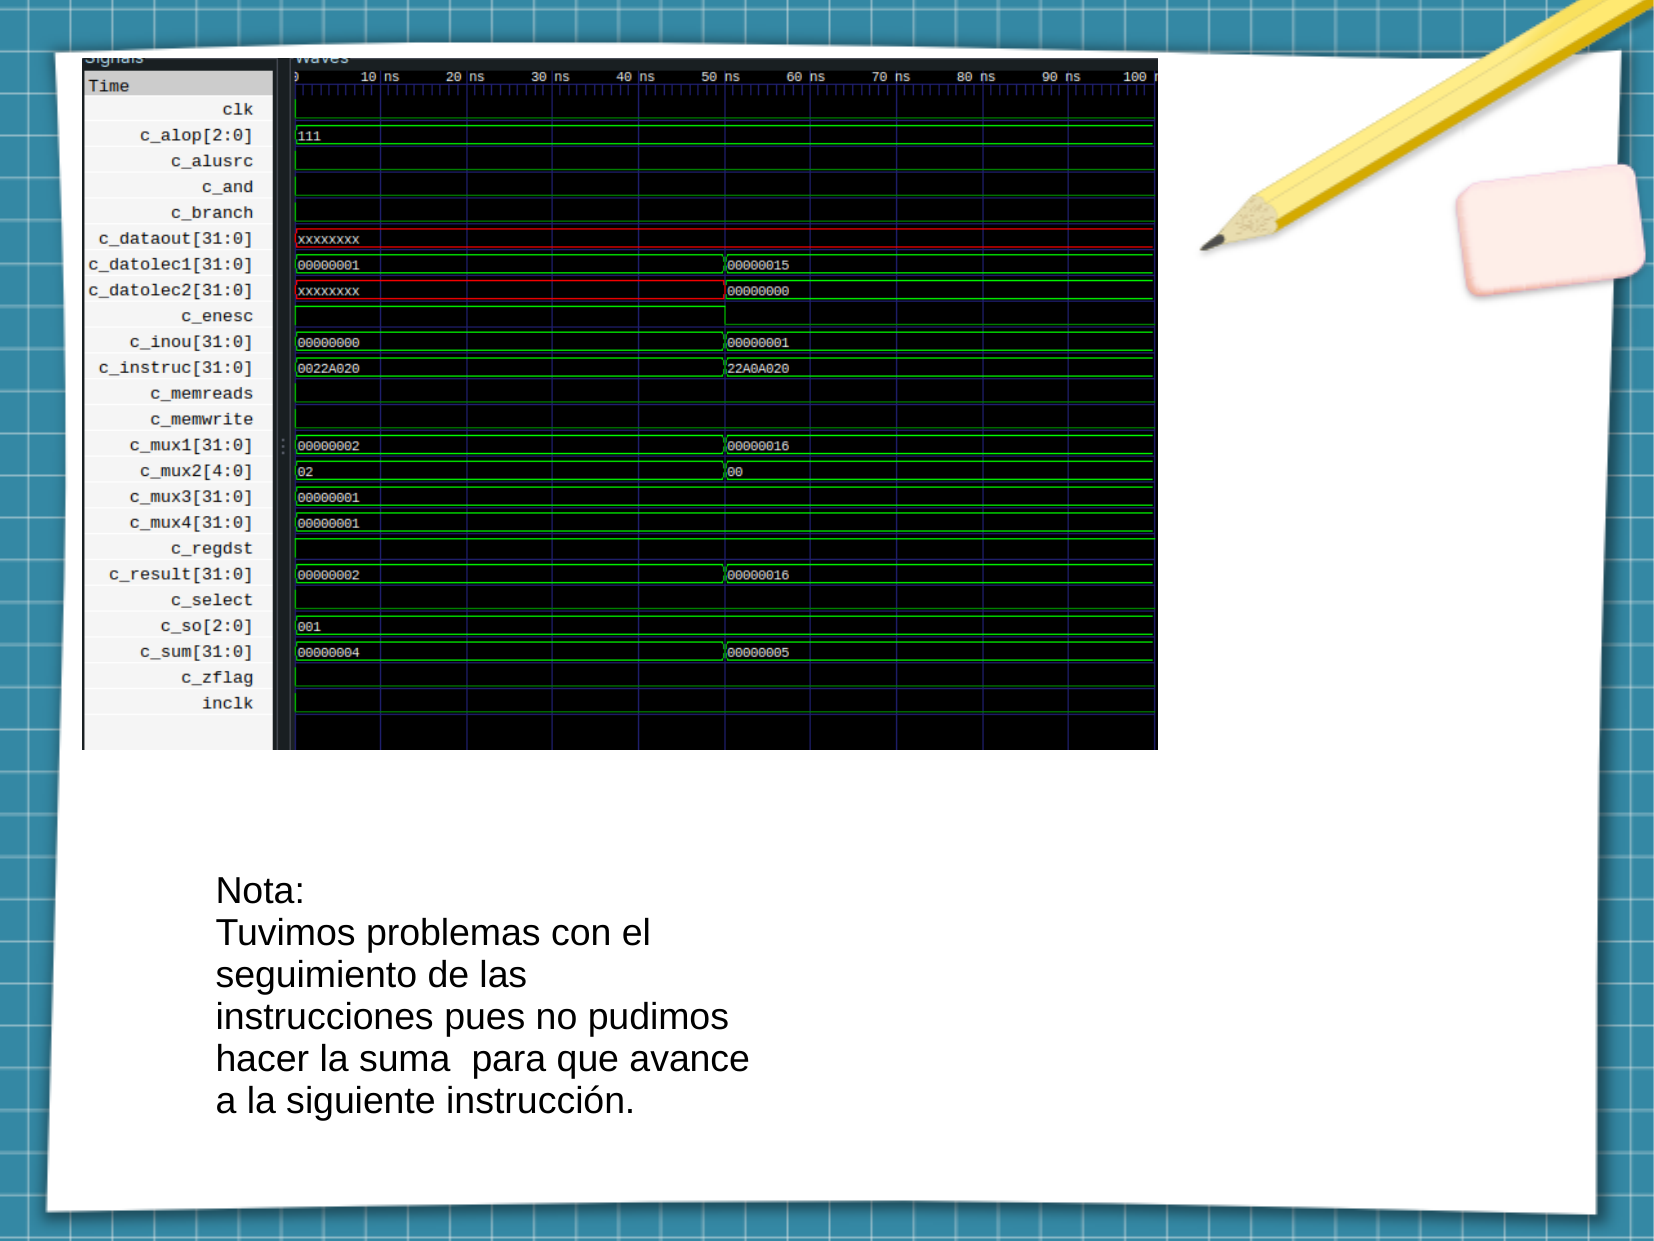

Nota:
Tuvimos problemas con el seguimiento de las instrucciones pues no pudimos hacer la suma para que avance a la siguiente instrucción.